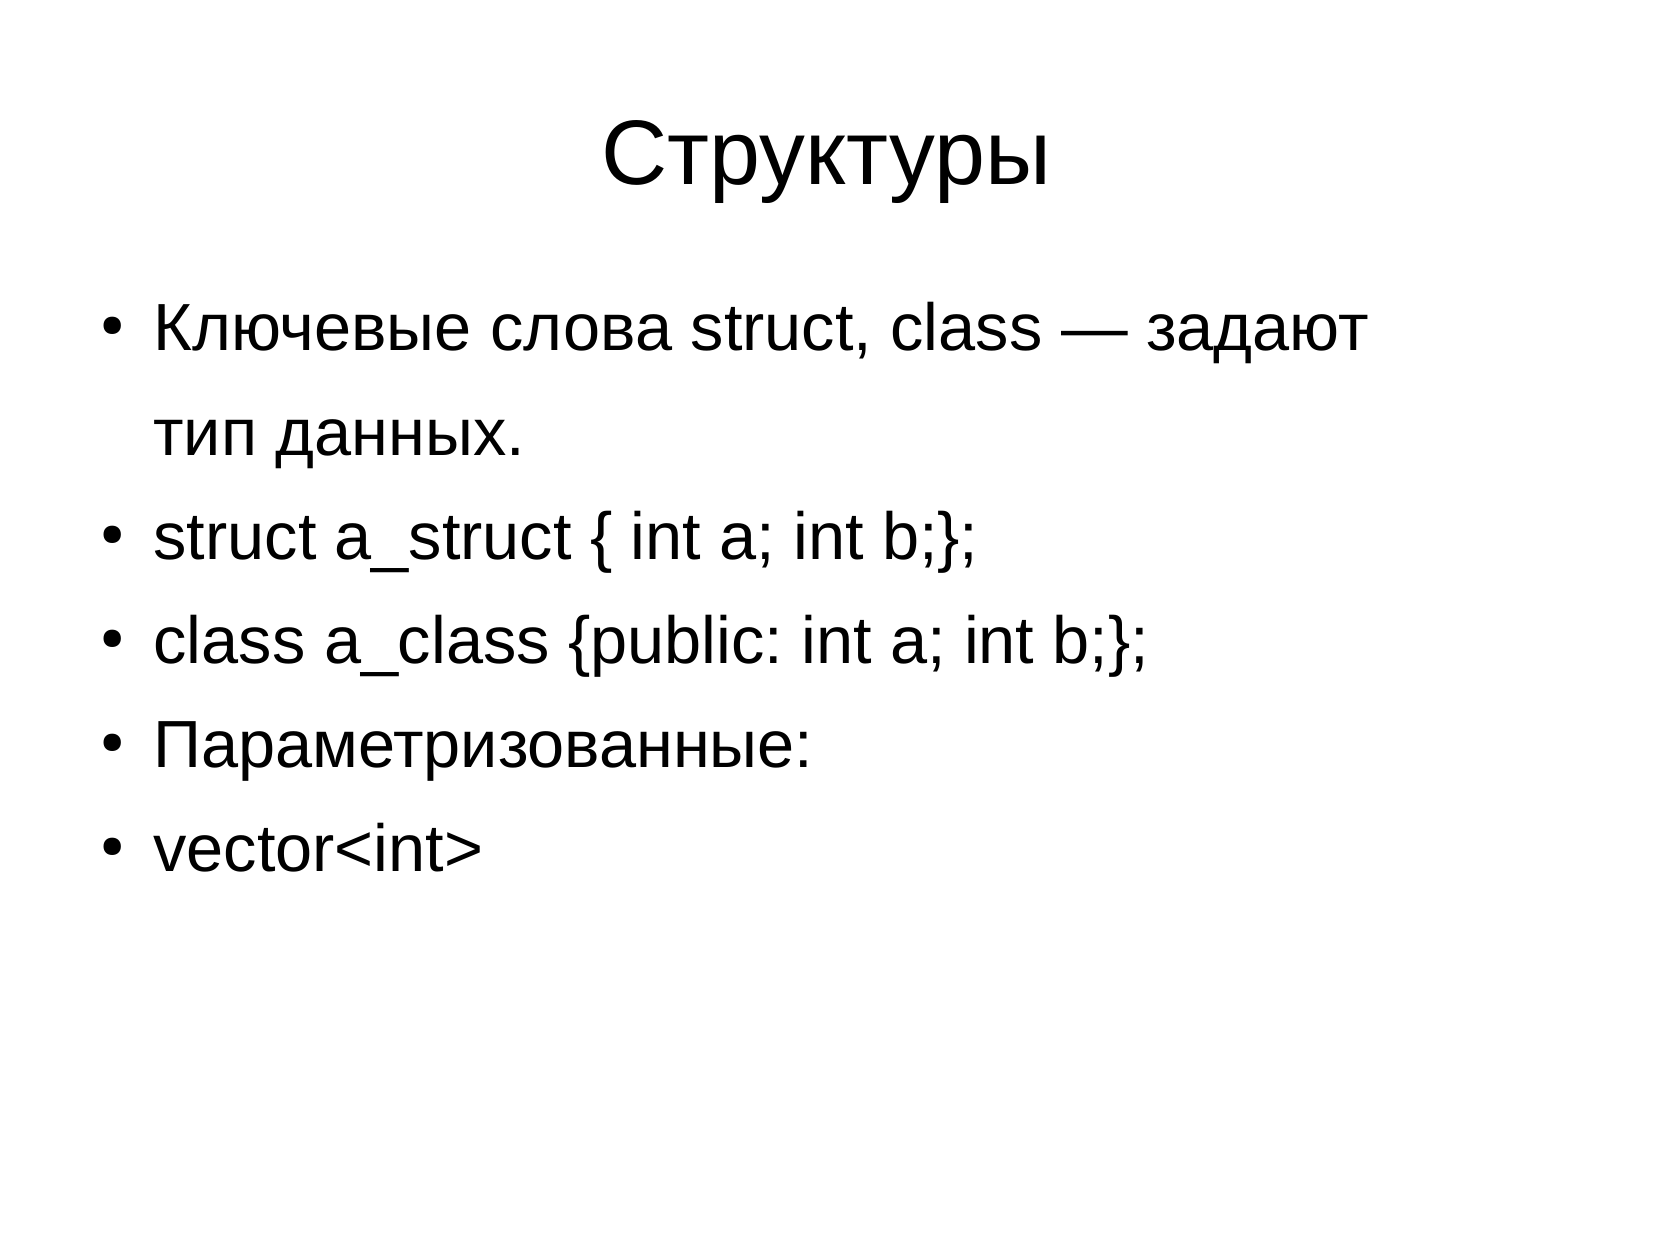

# Структуры
Ключевые слова struct, class — задают
тип данных.
struct a_struct { int a; int b;};
class a_class {public: int a; int b;};
Параметризованные:
vector<int>